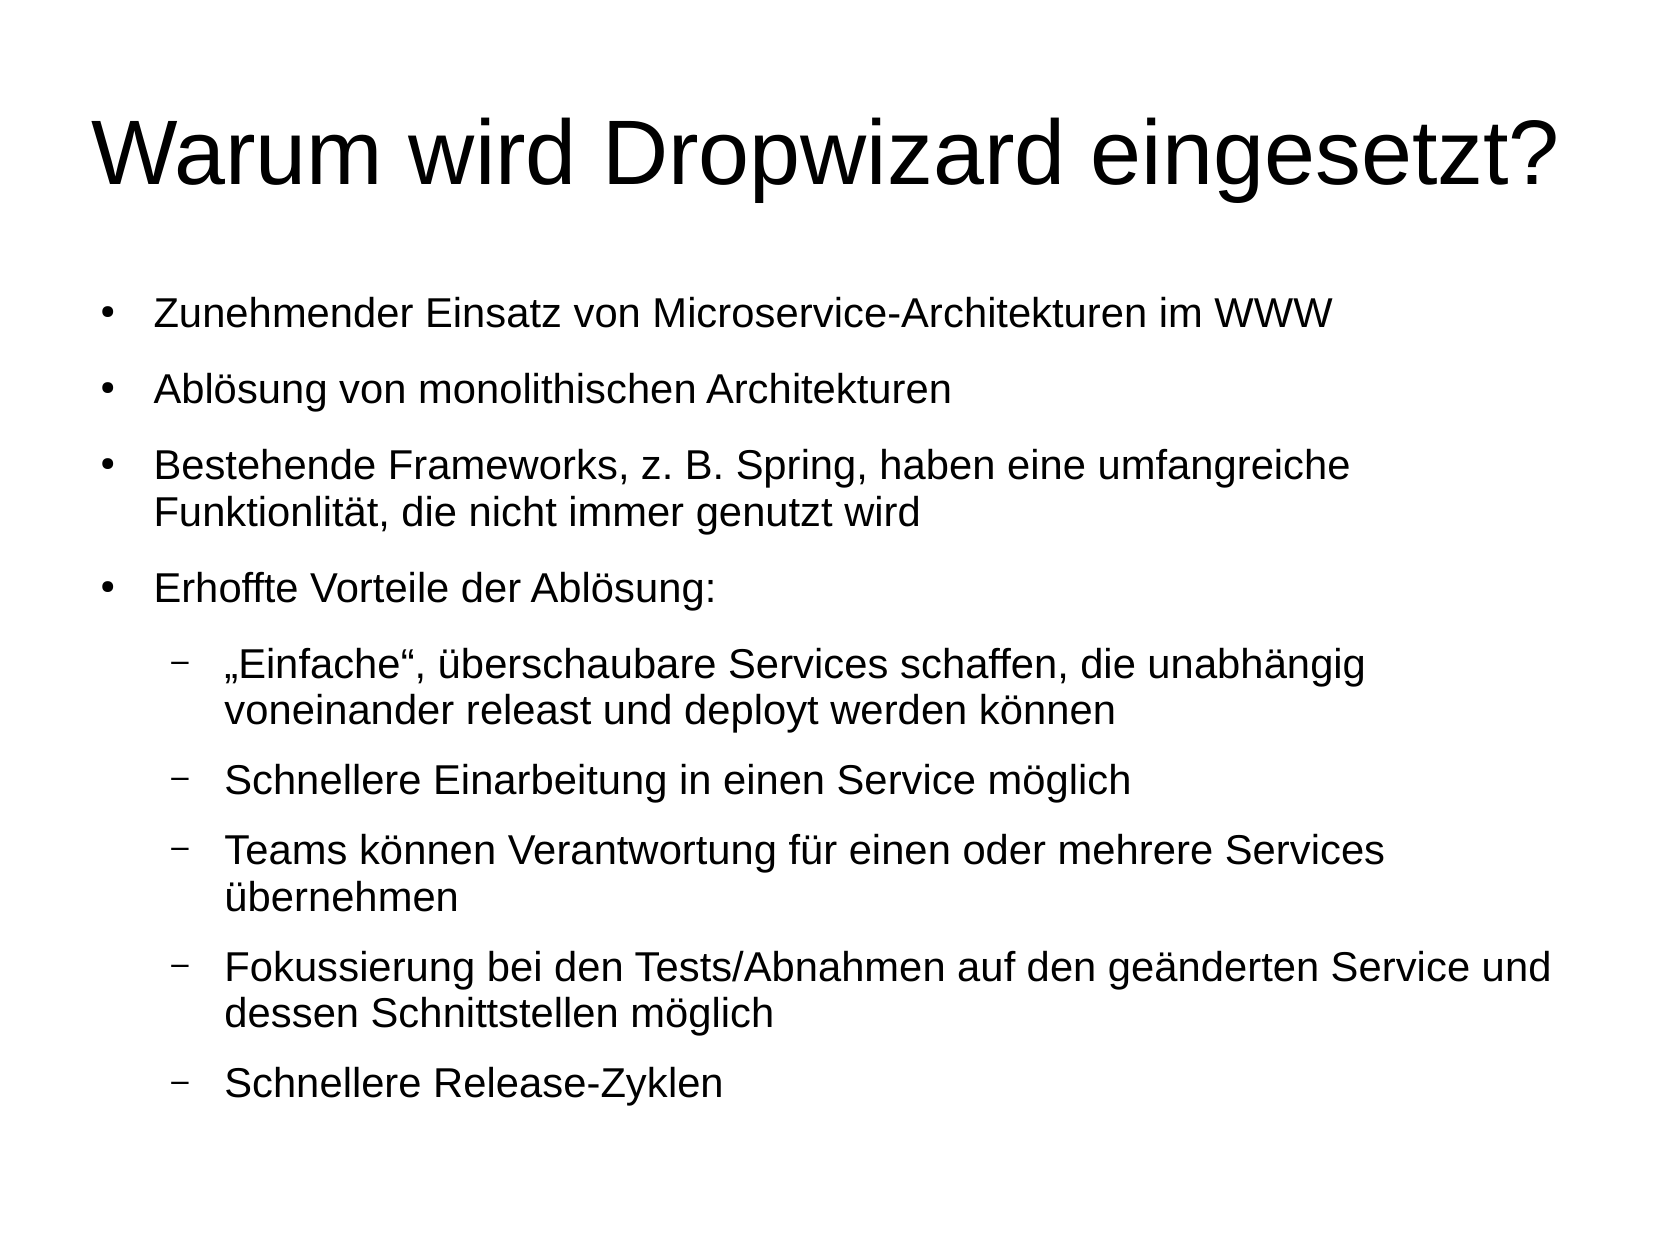

# Warum wird Dropwizard eingesetzt?
Zunehmender Einsatz von Microservice-Architekturen im WWW
Ablösung von monolithischen Architekturen
Bestehende Frameworks, z. B. Spring, haben eine umfangreiche Funktionlität, die nicht immer genutzt wird
Erhoffte Vorteile der Ablösung:
„Einfache“, überschaubare Services schaffen, die unabhängig voneinander releast und deployt werden können
Schnellere Einarbeitung in einen Service möglich
Teams können Verantwortung für einen oder mehrere Services übernehmen
Fokussierung bei den Tests/Abnahmen auf den geänderten Service und dessen Schnittstellen möglich
Schnellere Release-Zyklen